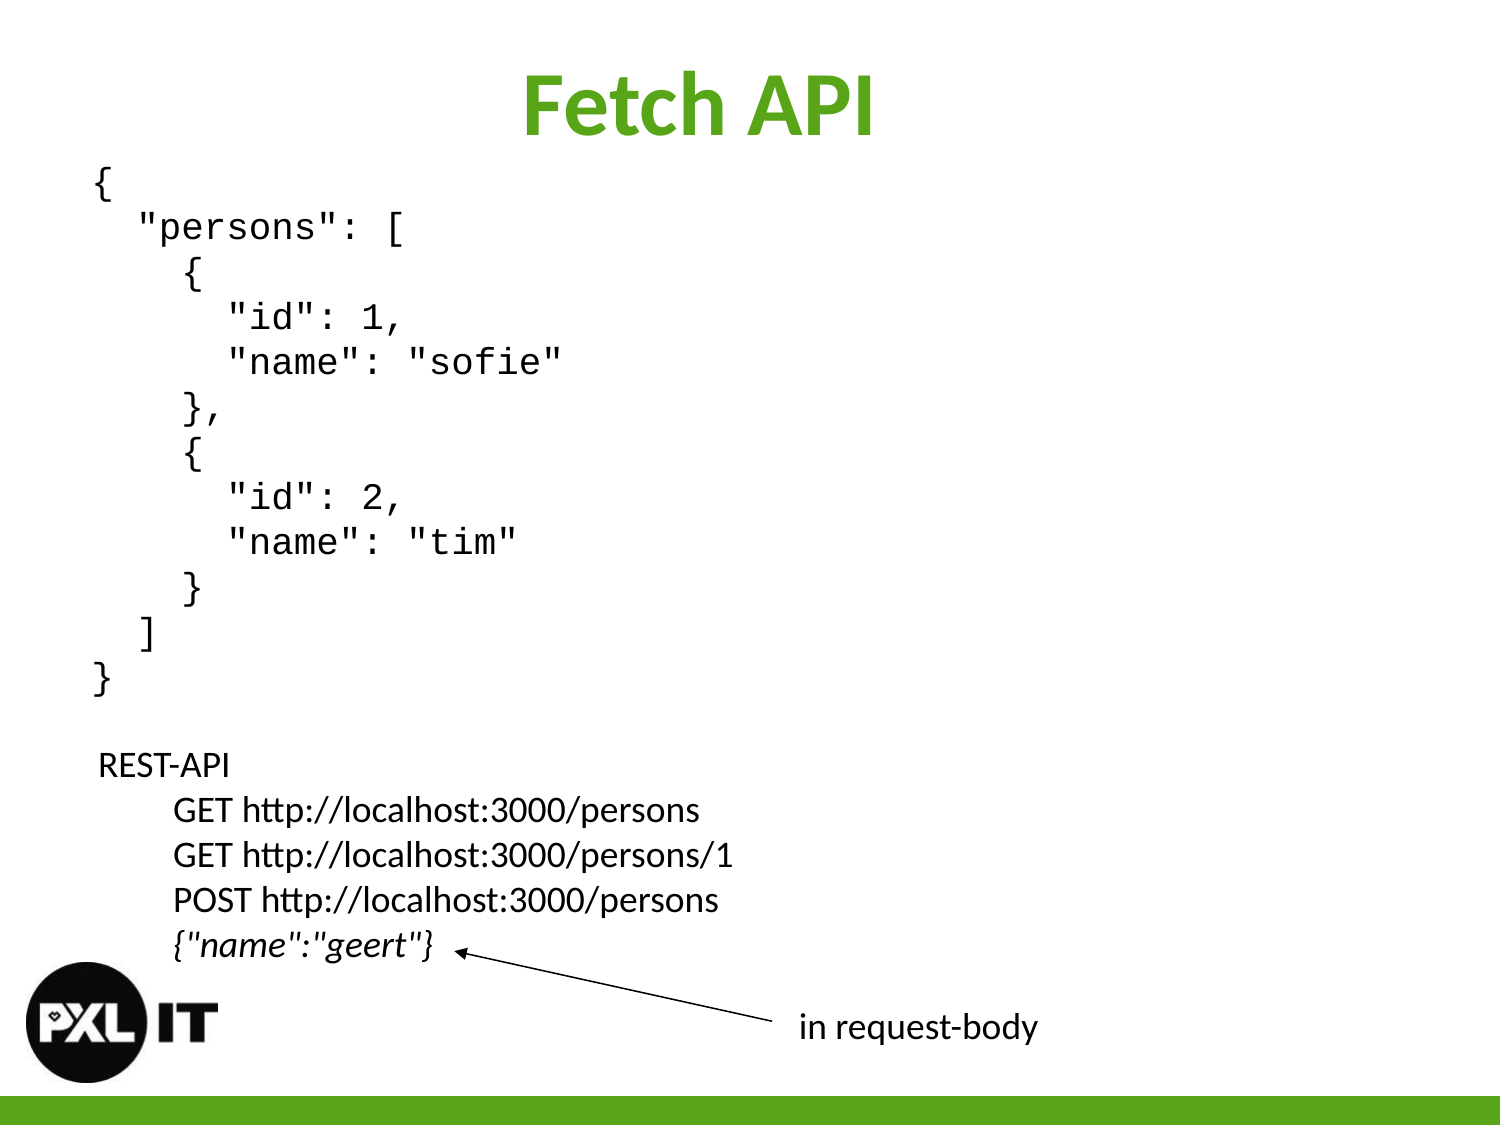

Fetch API
{
 "persons": [
 {
 "id": 1,
 "name": "sofie"
 },
 {
 "id": 2,
 "name": "tim"
 }
 ]
}
REST-API
	GET http://localhost:3000/persons
	GET http://localhost:3000/persons/1
	POST http://localhost:3000/persons
	{"name":"geert"}
in request-body